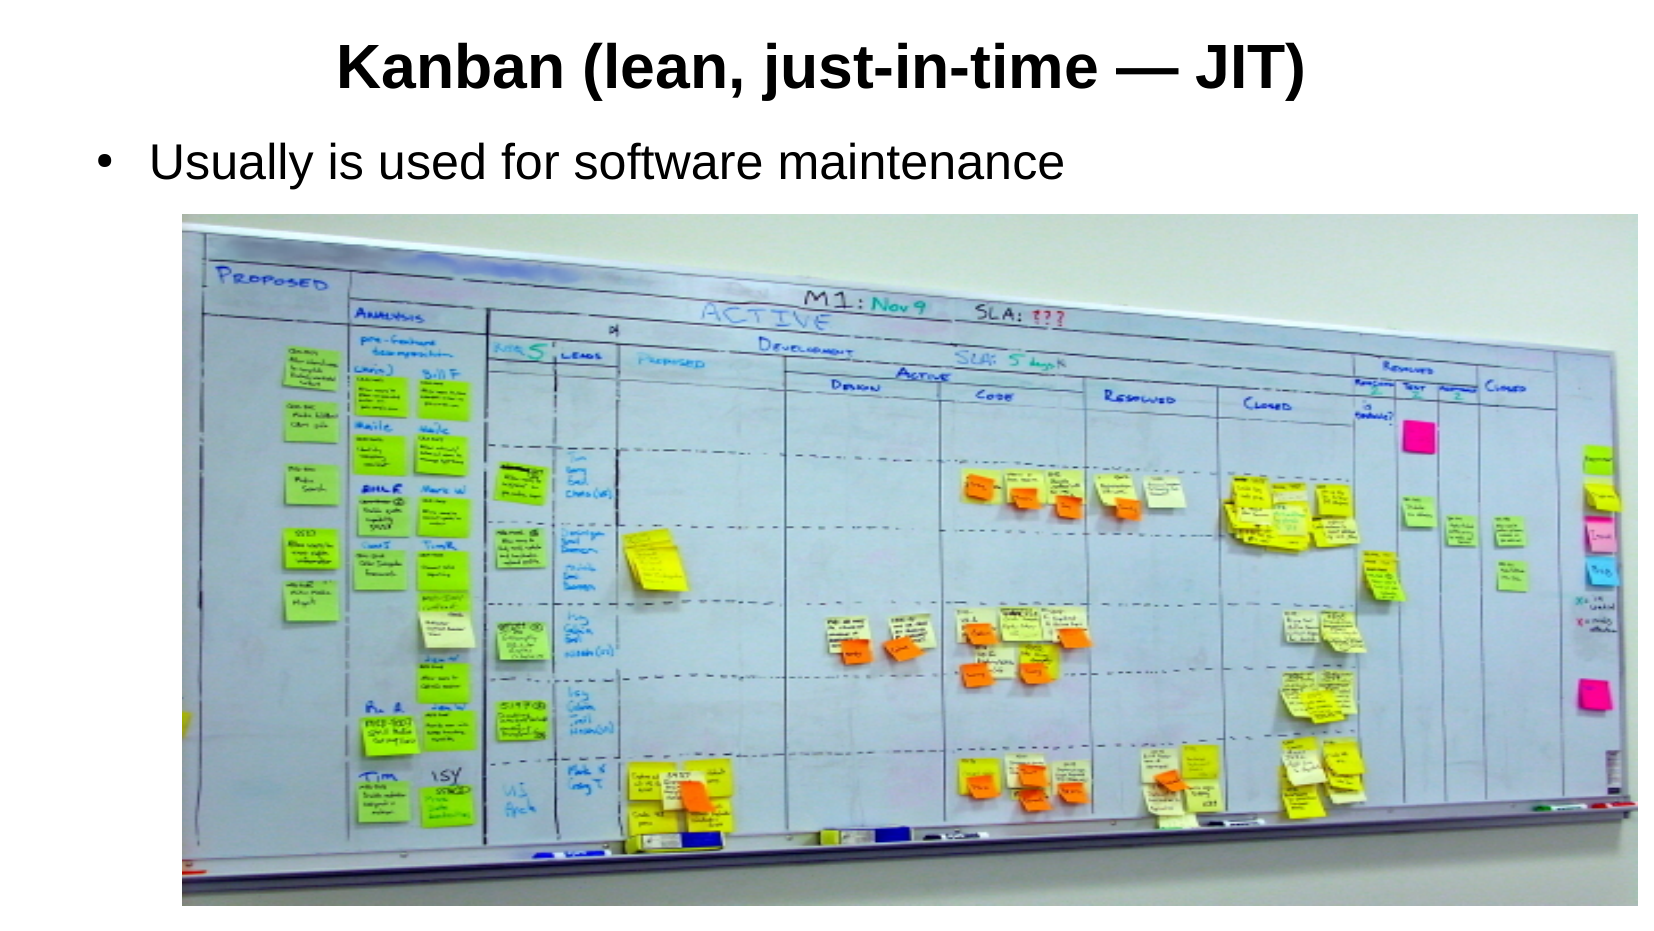

# Kanban (lean, just-in-time — JIT)
Usually is used for software maintenance